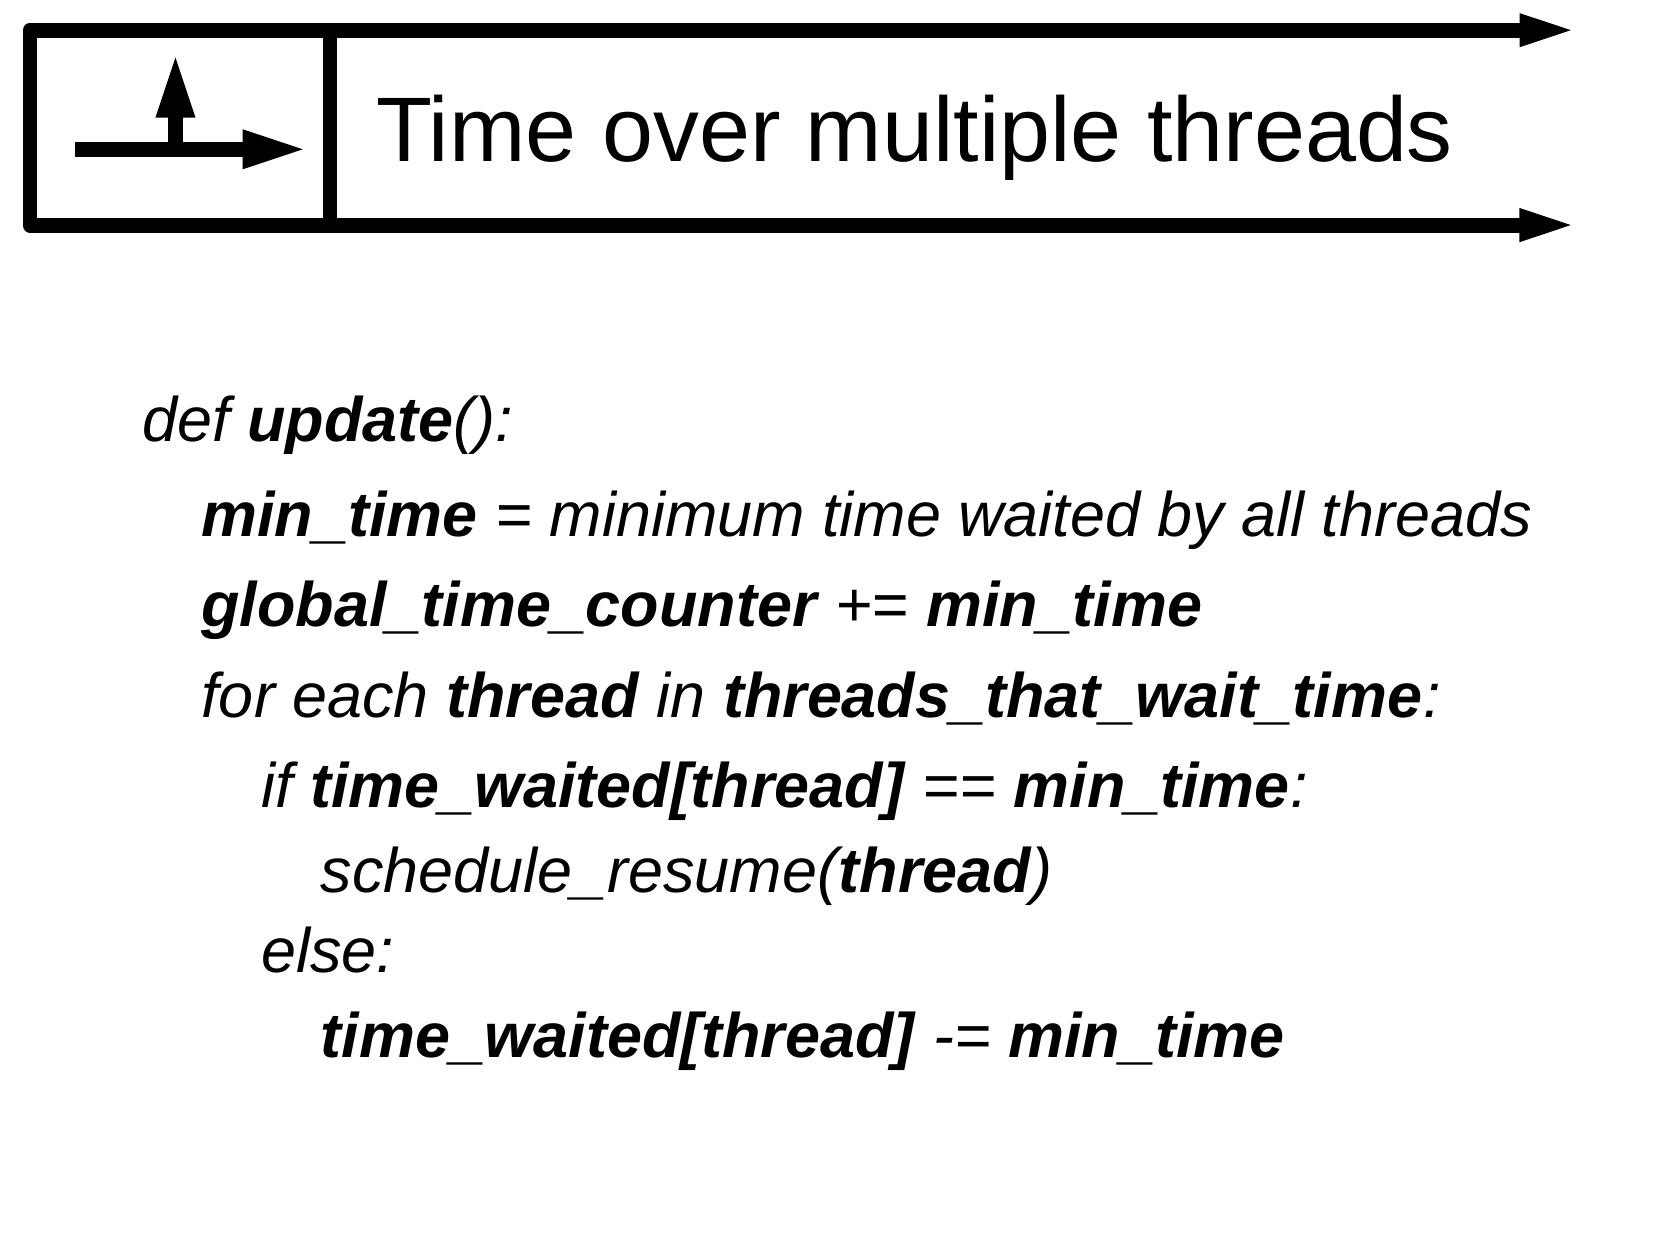

# Time over multiple threads
def update():
min_time = minimum time waited by all threads
global_time_counter += min_time
for each thread in threads_that_wait_time:
if time_waited[thread] == min_time:
schedule_resume(thread)
else:
time_waited[thread] -= min_time